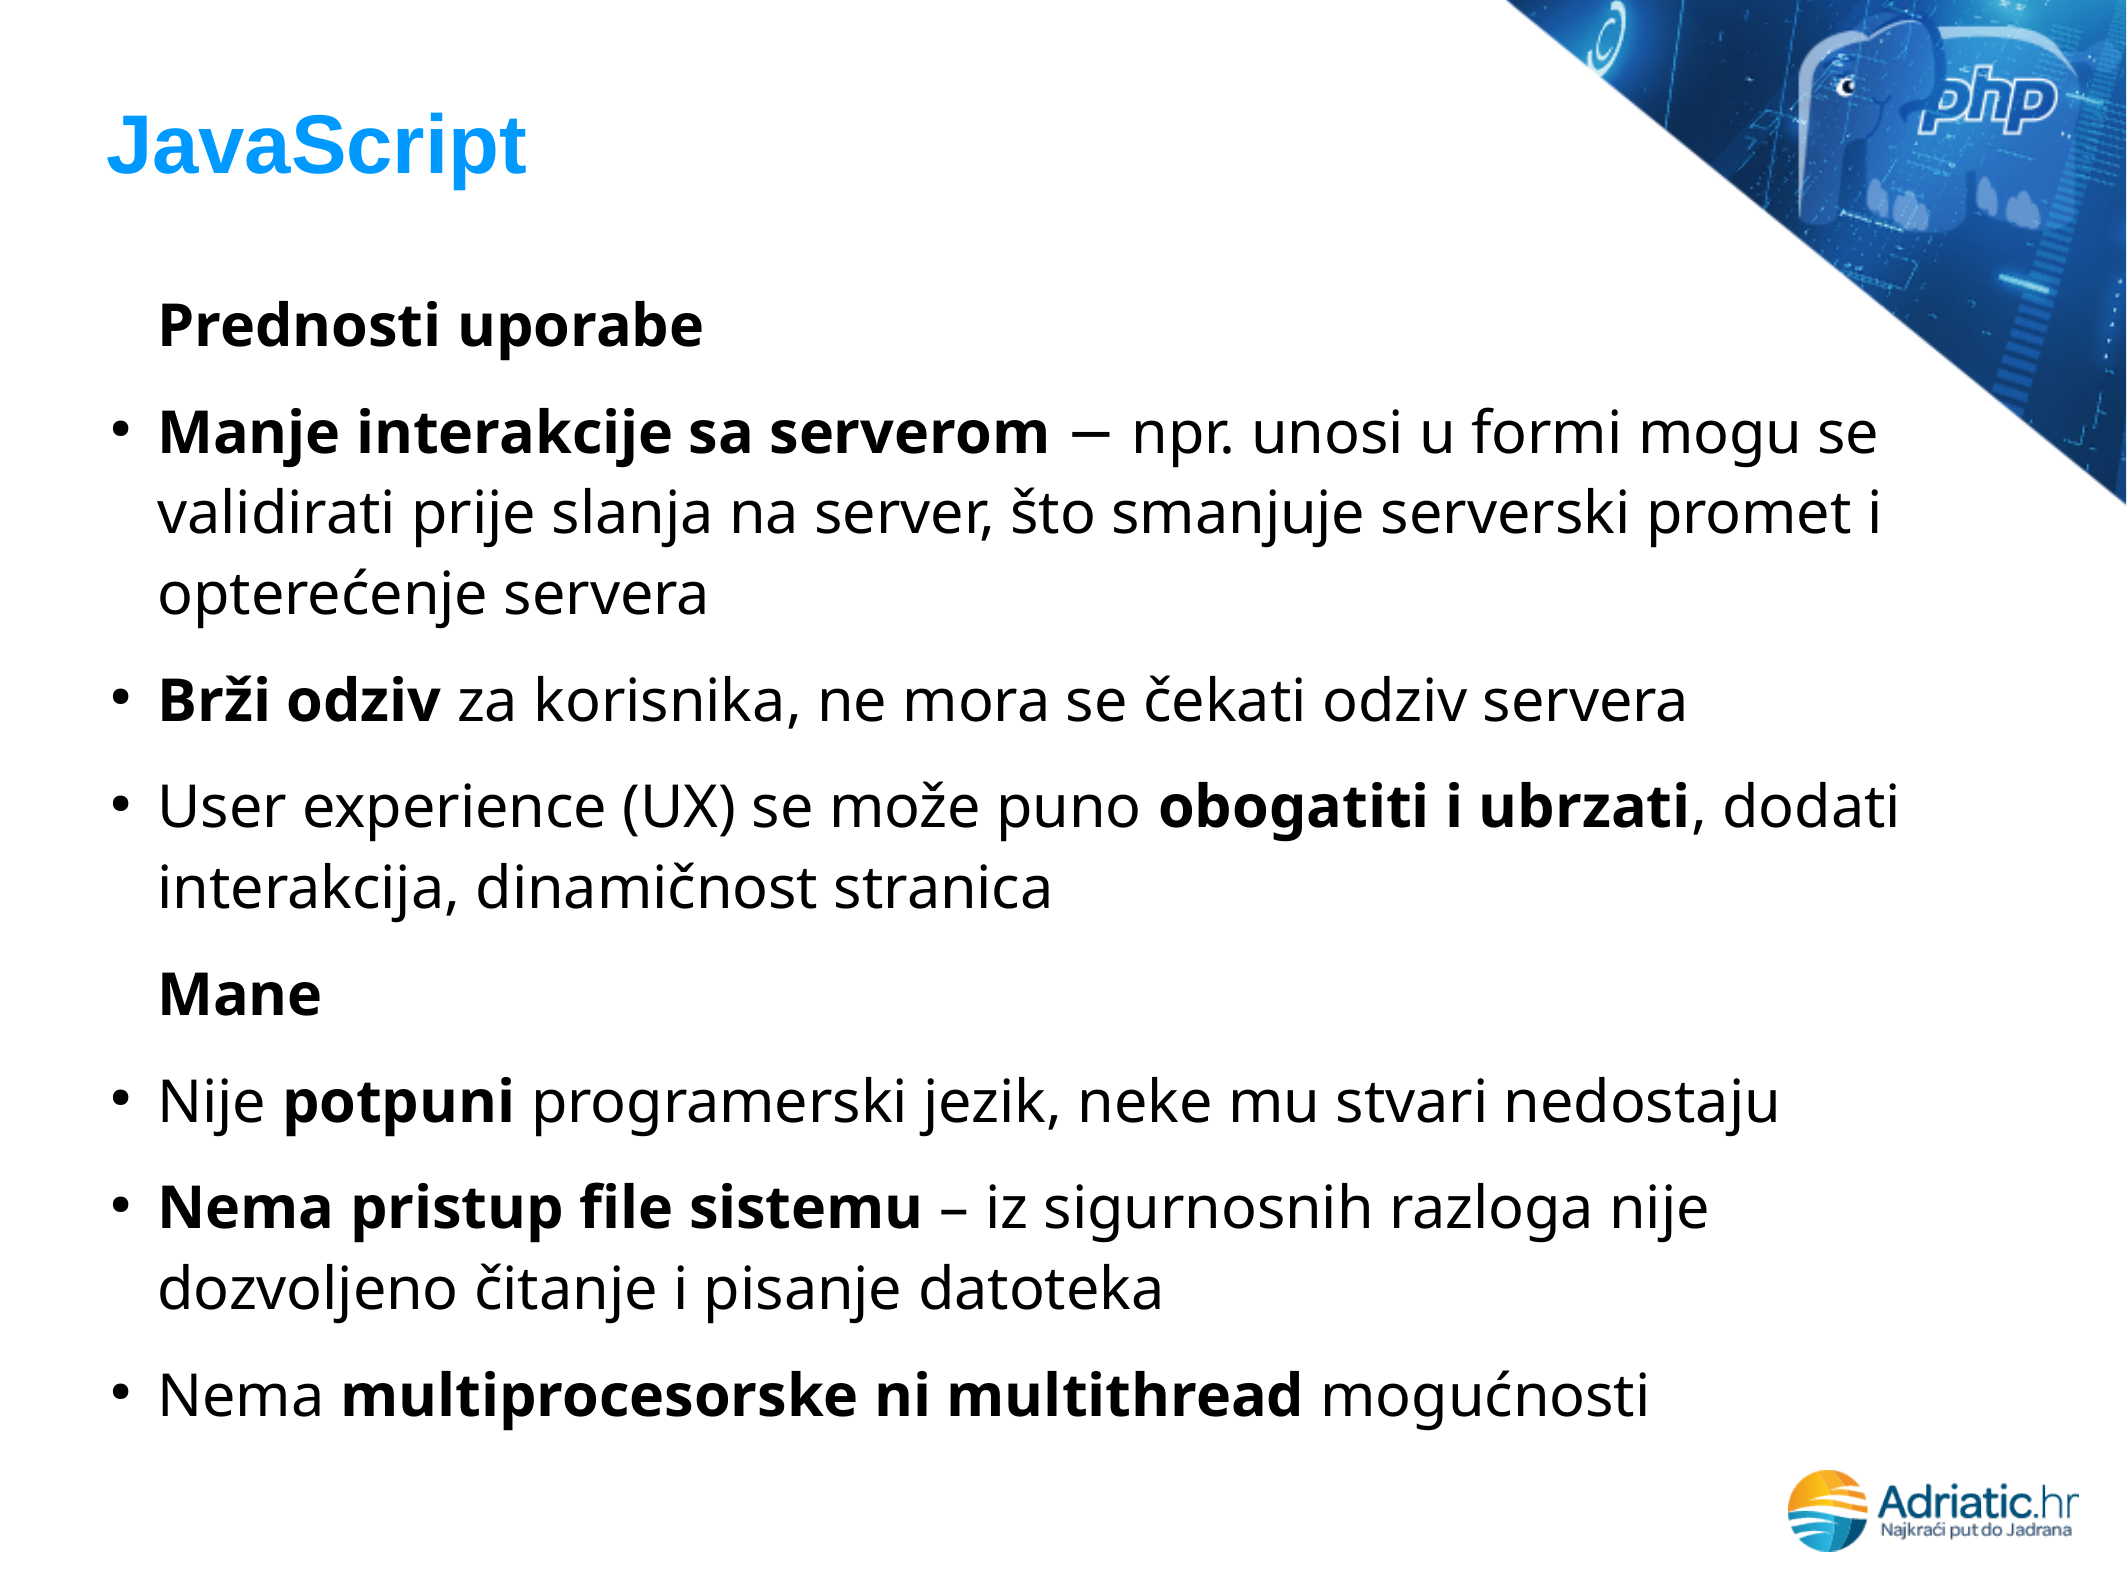

# JavaScript
Prednosti uporabe
Manje interakcije sa serverom − npr. unosi u formi mogu se validirati prije slanja na server, što smanjuje serverski promet i opterećenje servera
Brži odziv za korisnika, ne mora se čekati odziv servera
User experience (UX) se može puno obogatiti i ubrzati, dodati interakcija, dinamičnost stranica
Mane
Nije potpuni programerski jezik, neke mu stvari nedostaju
Nema pristup file sistemu – iz sigurnosnih razloga nije dozvoljeno čitanje i pisanje datoteka
Nema multiprocesorske ni multithread mogućnosti